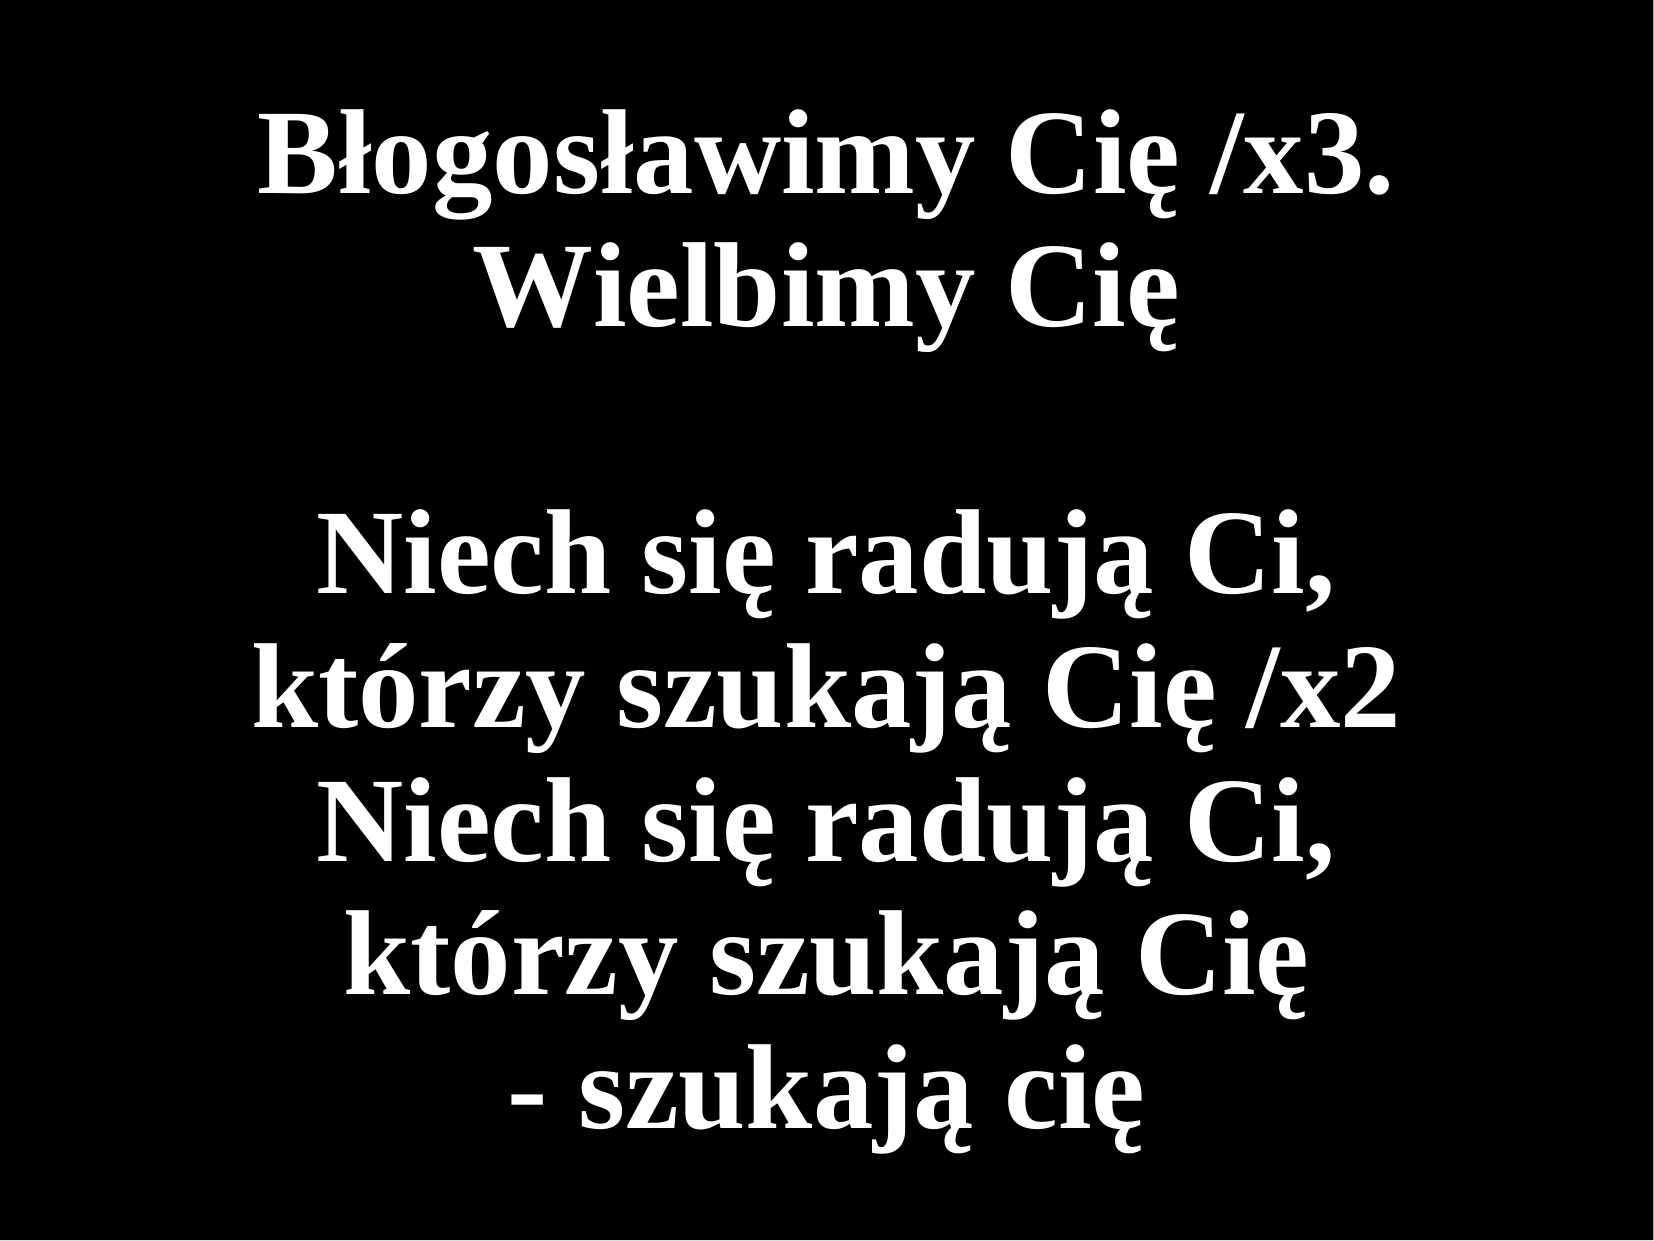

# Błogosławimy Cię /x3. Wielbimy Cię Niech się radują Ci, którzy szukają Cię /x2 Niech się radują Ci, którzy szukają Cię - szukają cię